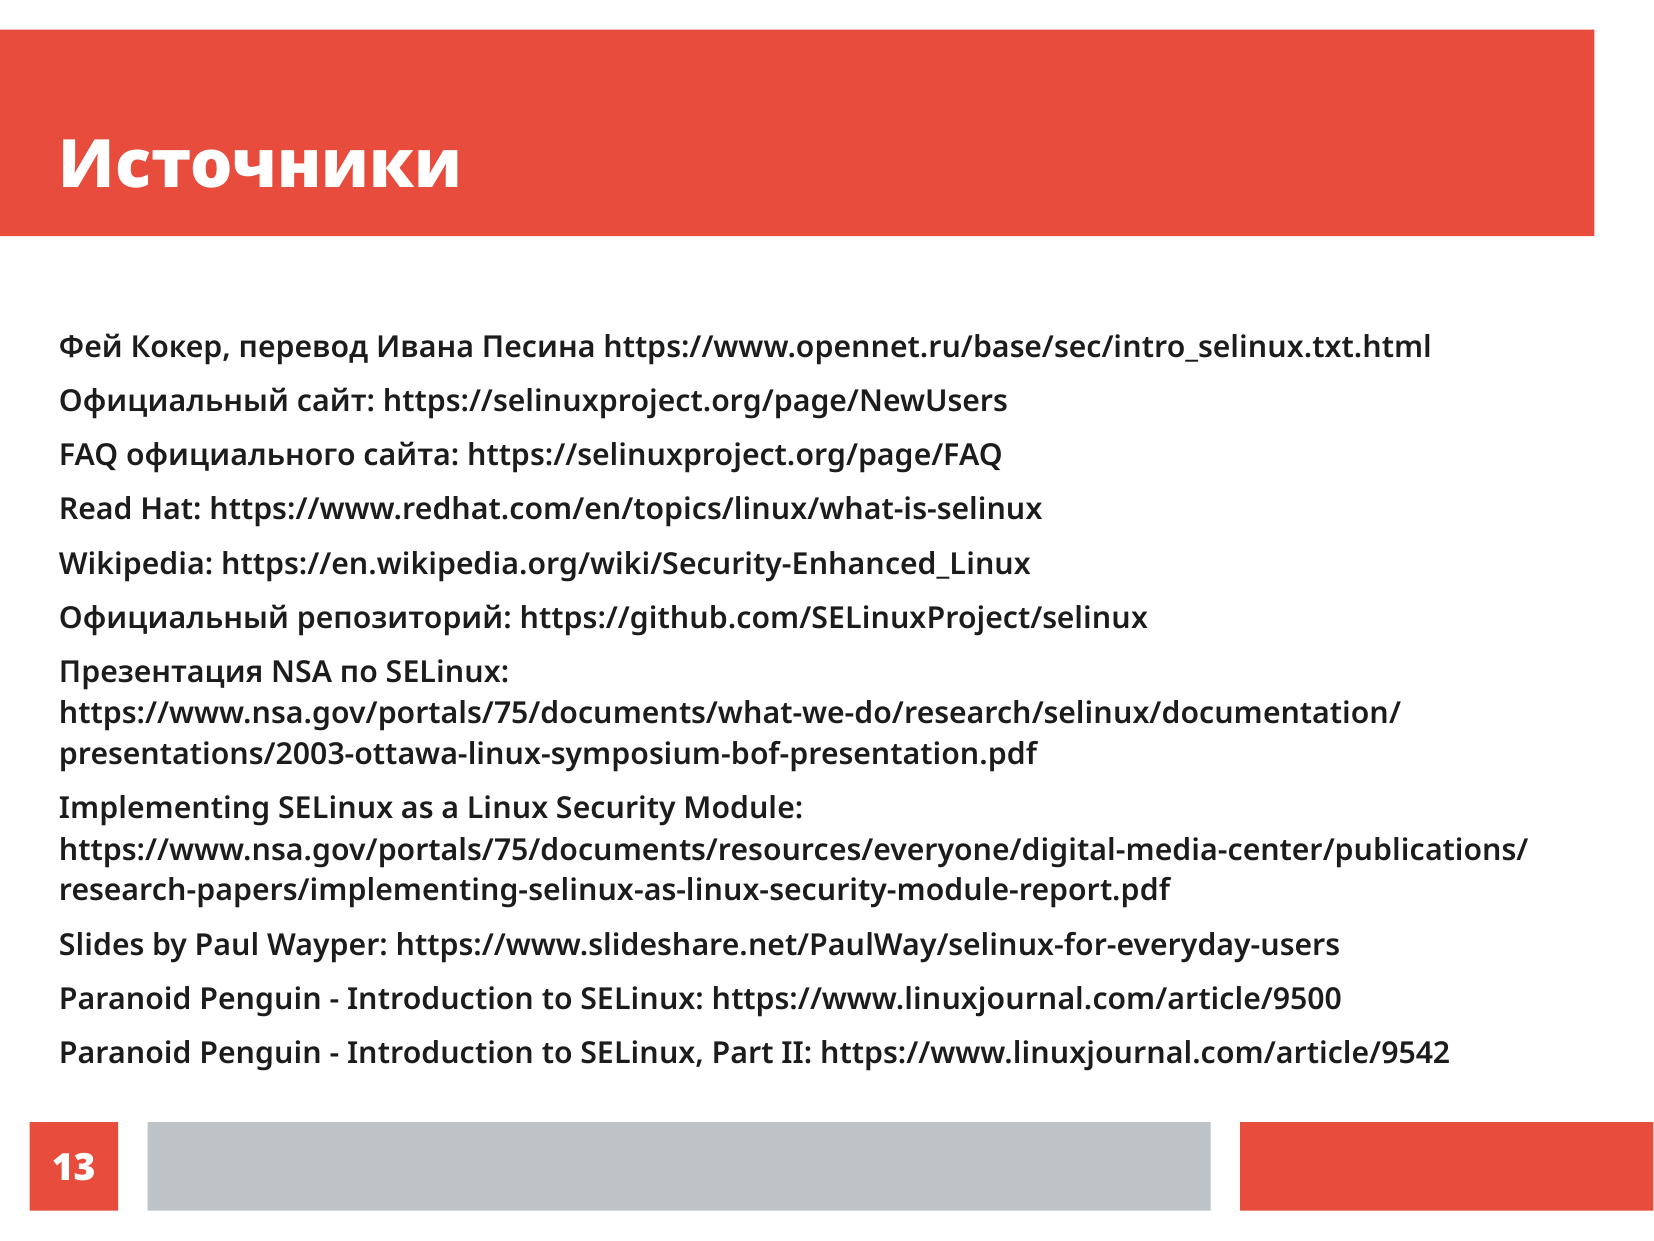

# Источники
Фей Кокер, перевод Ивана Песина https://www.opennet.ru/base/sec/intro_selinux.txt.html
Официальный сайт: https://selinuxproject.org/page/NewUsers
FAQ официального сайта: https://selinuxproject.org/page/FAQ
Read Hat: https://www.redhat.com/en/topics/linux/what-is-selinux
Wikipedia: https://en.wikipedia.org/wiki/Security-Enhanced_Linux
Официальный репозиторий: https://github.com/SELinuxProject/selinux
Презентация NSA по SELinux: https://www.nsa.gov/portals/75/documents/what-we-do/research/selinux/documentation/presentations/2003-ottawa-linux-symposium-bof-presentation.pdf
Implementing SELinux as a Linux Security Module: https://www.nsa.gov/portals/75/documents/resources/everyone/digital-media-center/publications/research-papers/implementing-selinux-as-linux-security-module-report.pdf
Slides by Paul Wayper: https://www.slideshare.net/PaulWay/selinux-for-everyday-users
Paranoid Penguin - Introduction to SELinux: https://www.linuxjournal.com/article/9500
Paranoid Penguin - Introduction to SELinux, Part II: https://www.linuxjournal.com/article/9542
13